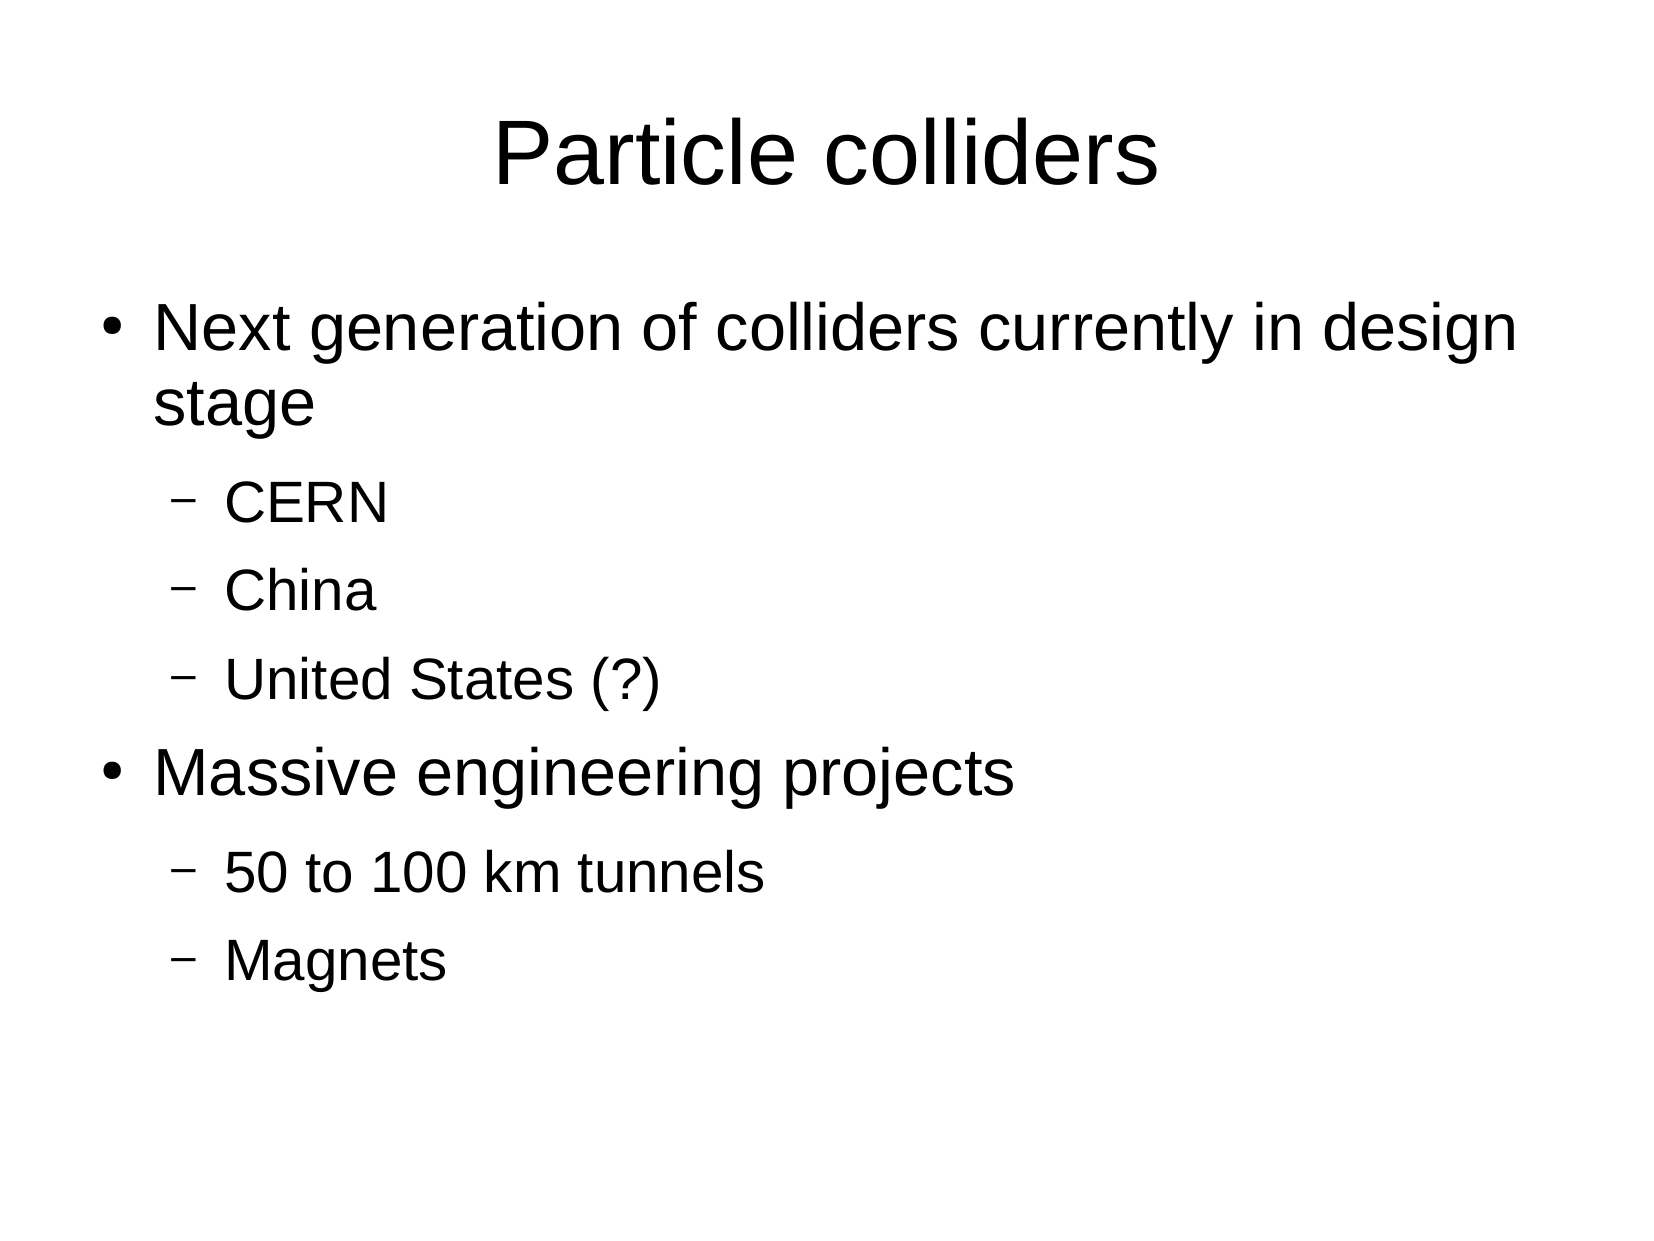

# Particle colliders
Next generation of colliders currently in design stage
CERN
China
United States (?)
Massive engineering projects
50 to 100 km tunnels
Magnets